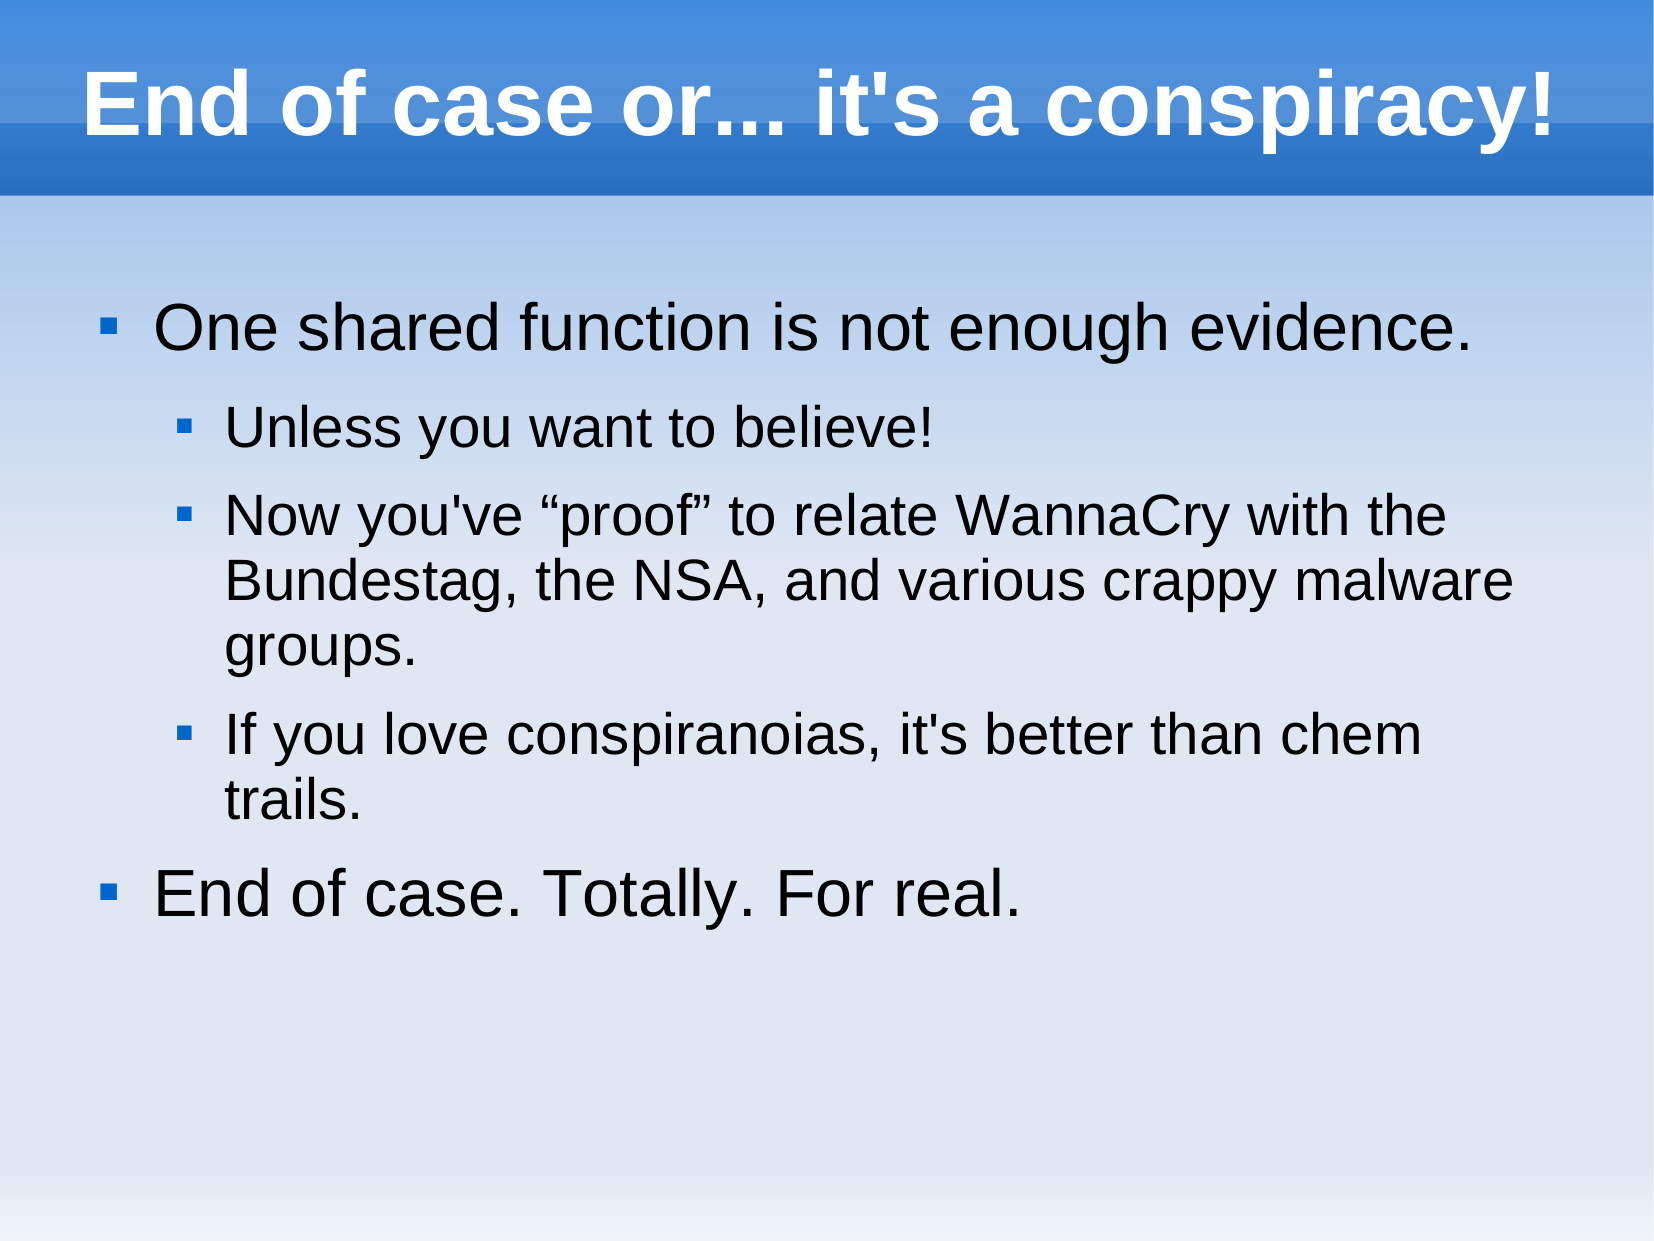

# End of case or... it's a conspiracy!
One shared function is not enough evidence.
Unless you want to believe!
Now you've “proof” to relate WannaCry with the Bundestag, the NSA, and various crappy malware groups.
If you love conspiranoias, it's better than chem trails.
End of case. Totally. For real.